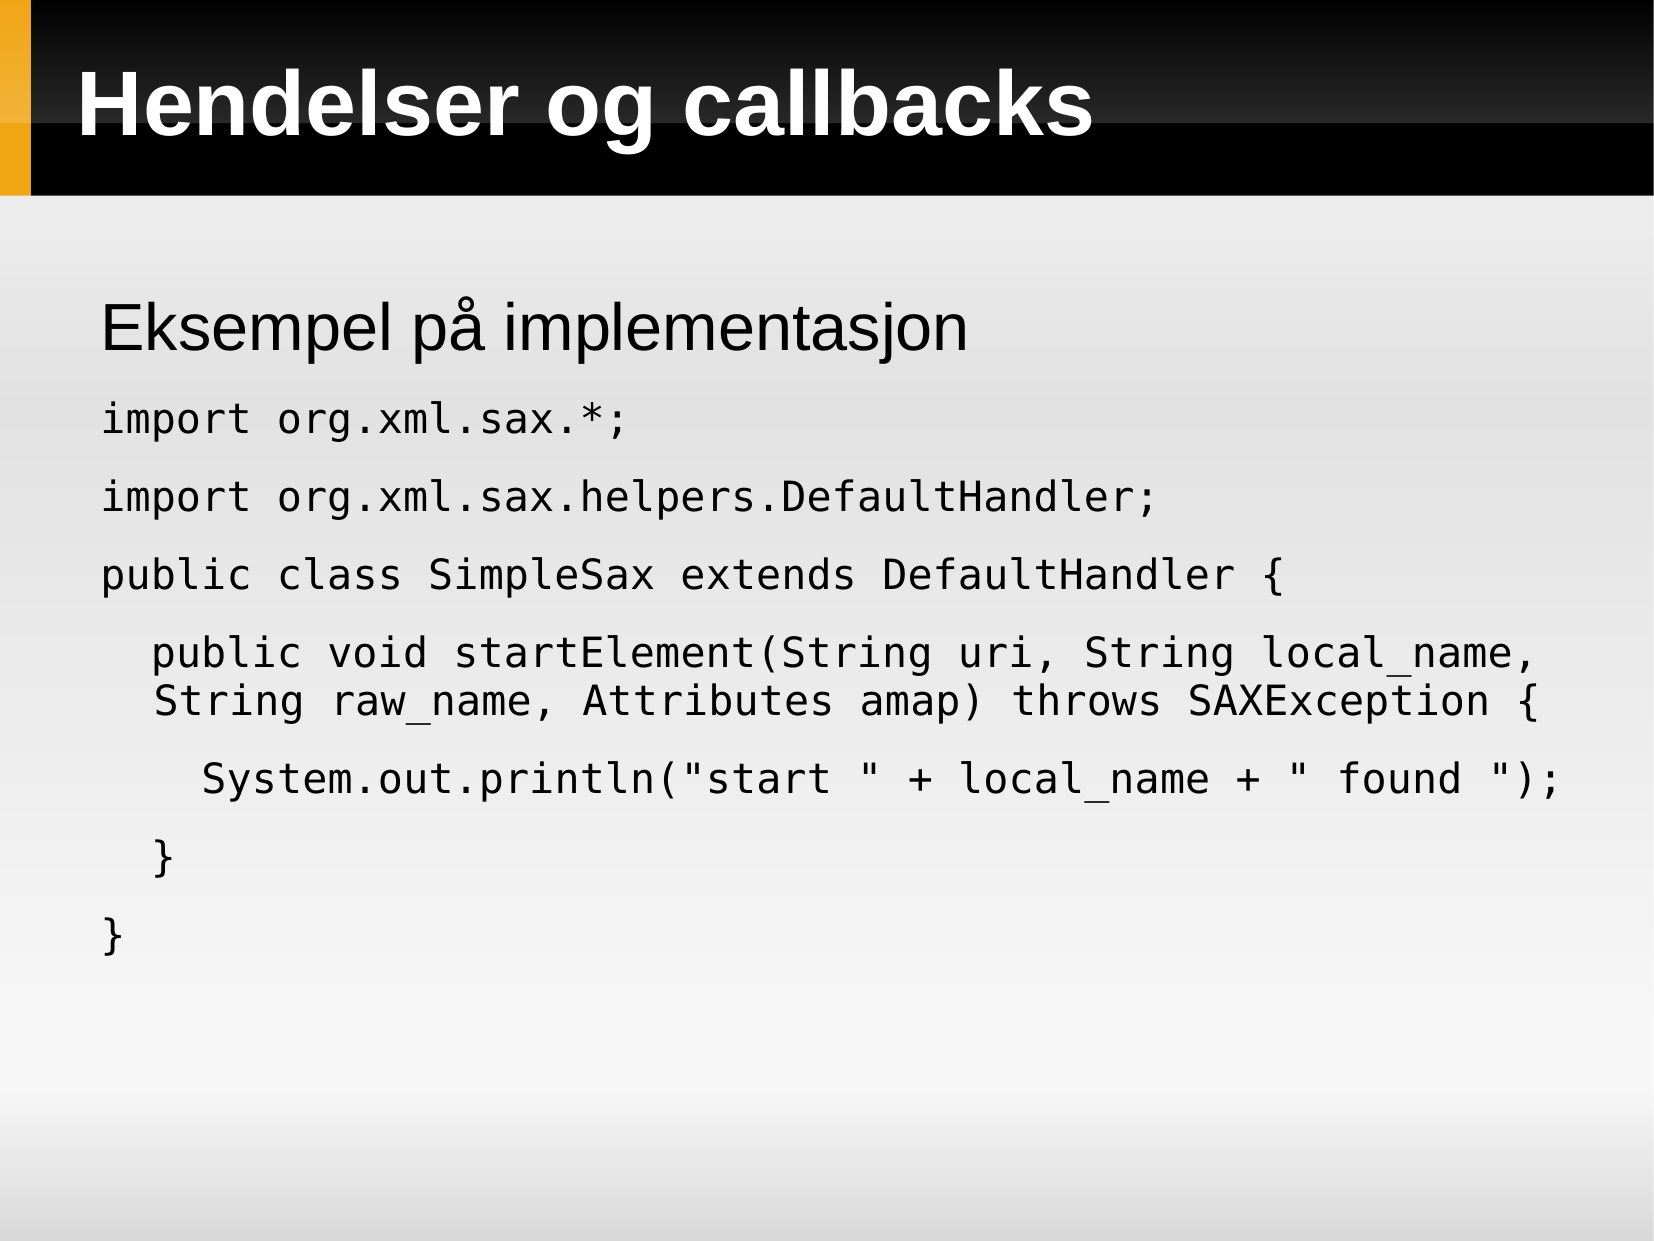

# Hendelser og callbacks
Eksempel på implementasjon
import org.xml.sax.*;
import org.xml.sax.helpers.DefaultHandler;
public class SimpleSax extends DefaultHandler {
 public void startElement(String uri, String local_name, String raw_name, Attributes amap) throws SAXException {
 System.out.println("start " + local_name + " found ");
 }
}